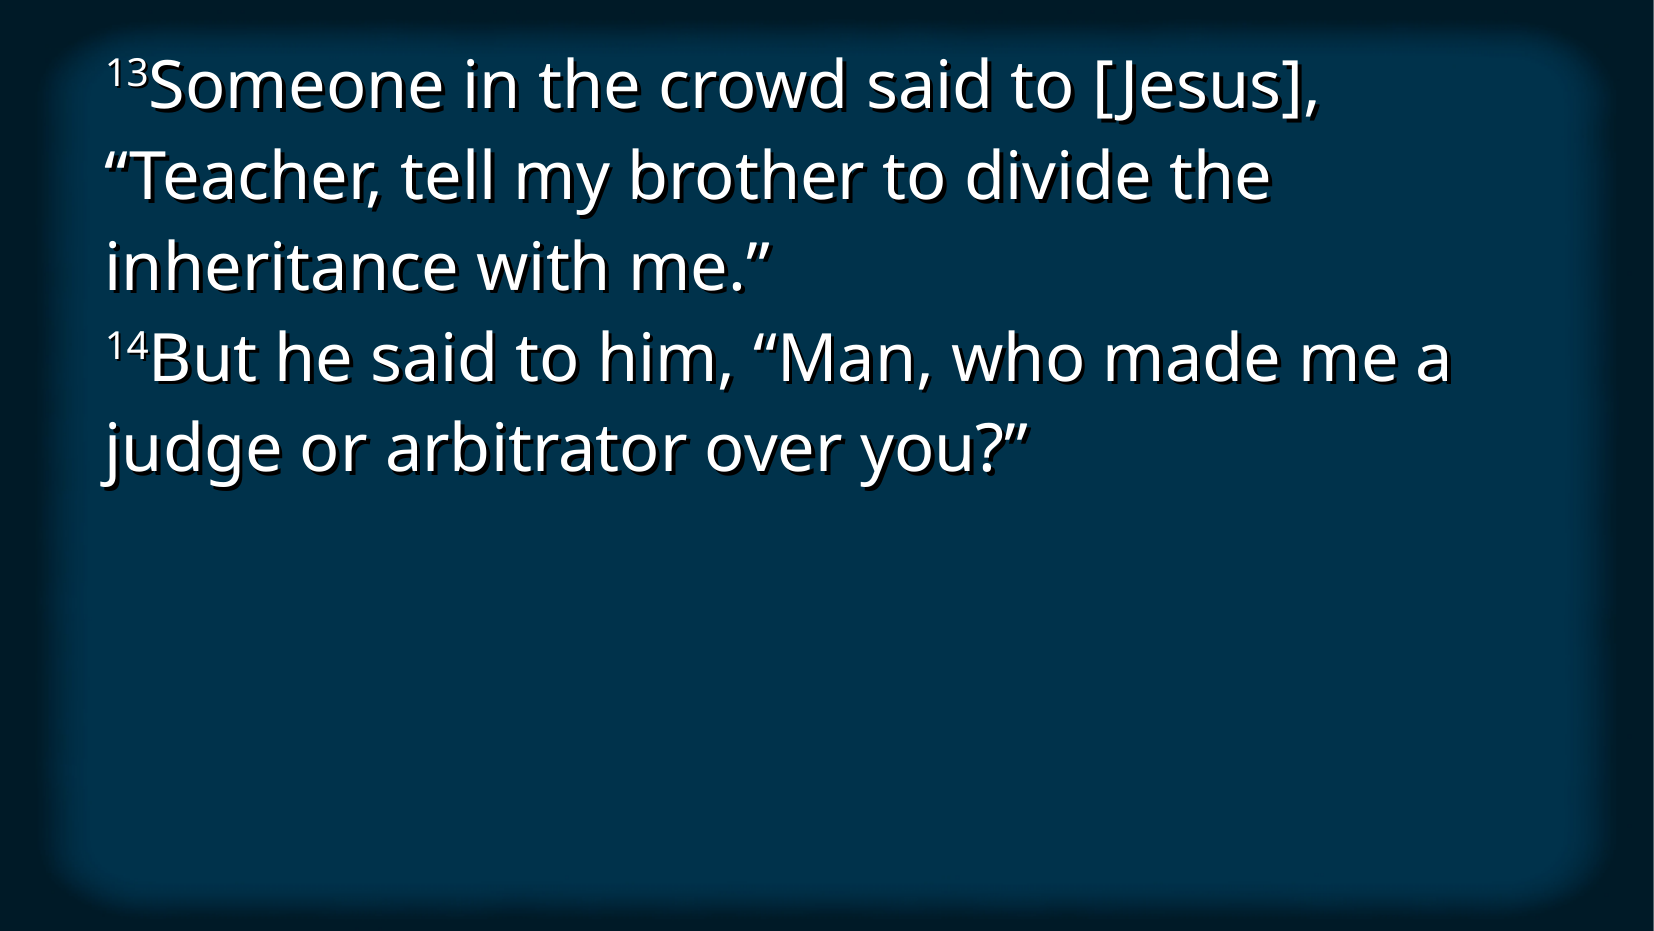

13Someone in the crowd said to [Jesus], “Teacher, tell my brother to divide the inheritance with me.”
14But he said to him, “Man, who made me a judge or arbitrator over you?”